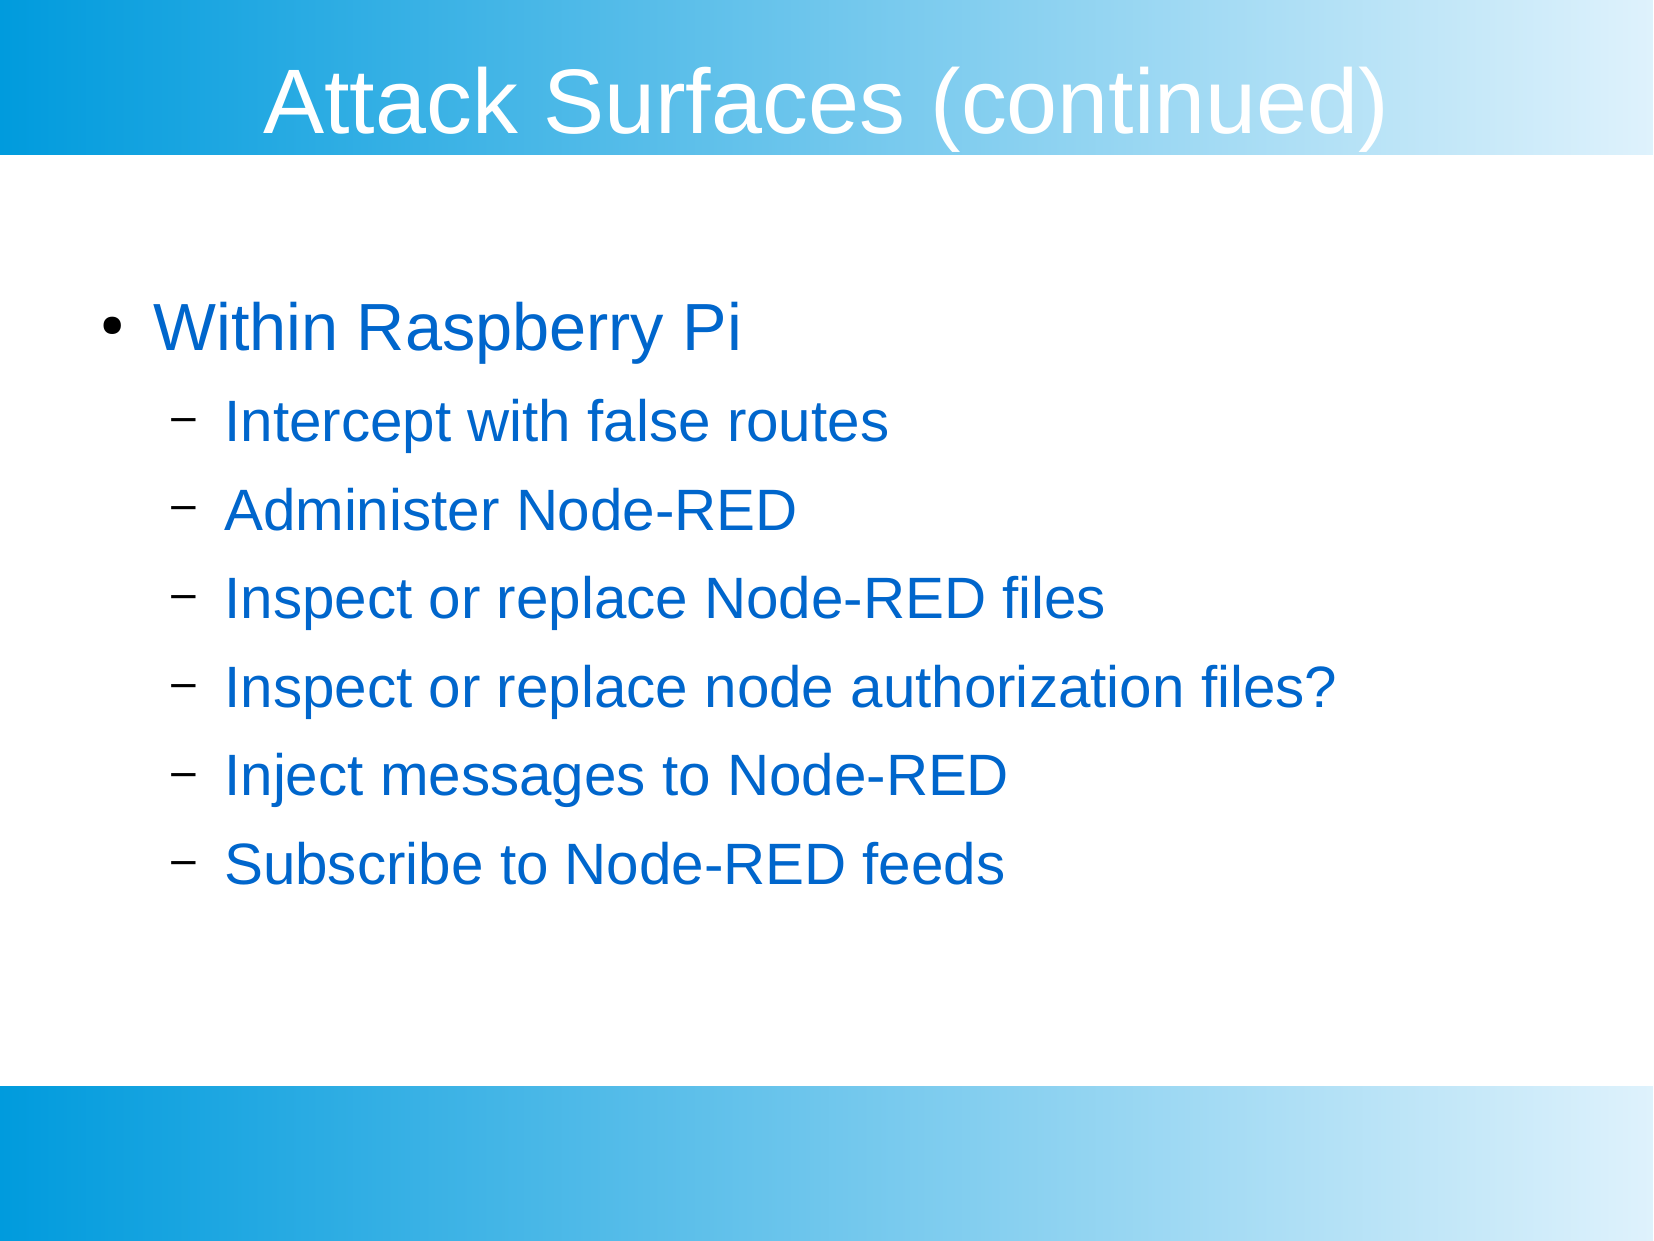

# Attack Surfaces (continued)
Within Raspberry Pi
Intercept with false routes
Administer Node-RED
Inspect or replace Node-RED files
Inspect or replace node authorization files?
Inject messages to Node-RED
Subscribe to Node-RED feeds